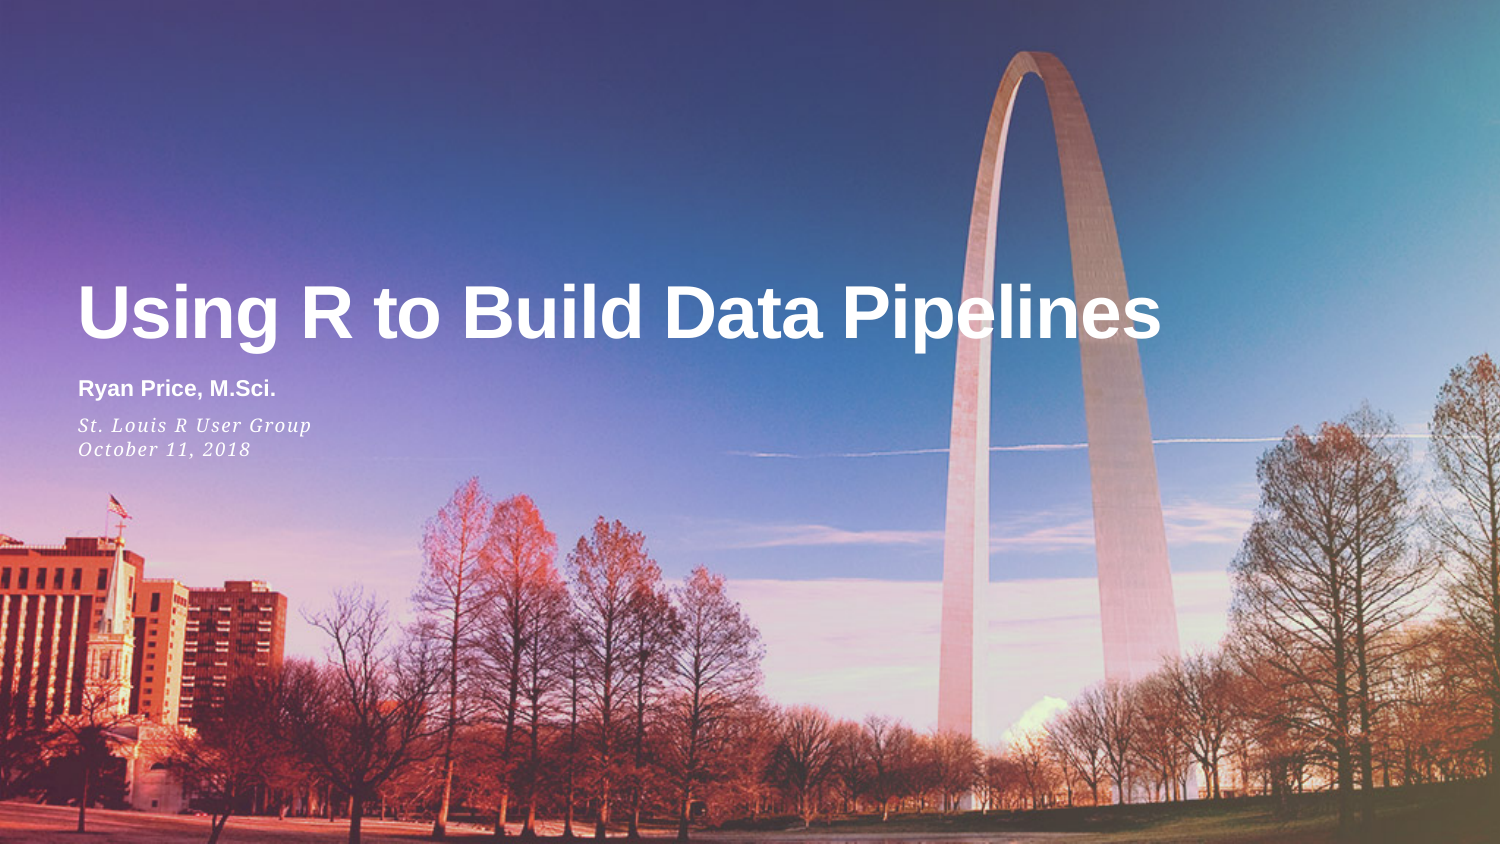

# Using R to Build Data Pipelines
Ryan Price, M.Sci.
St. Louis R User Group
October 11, 2018